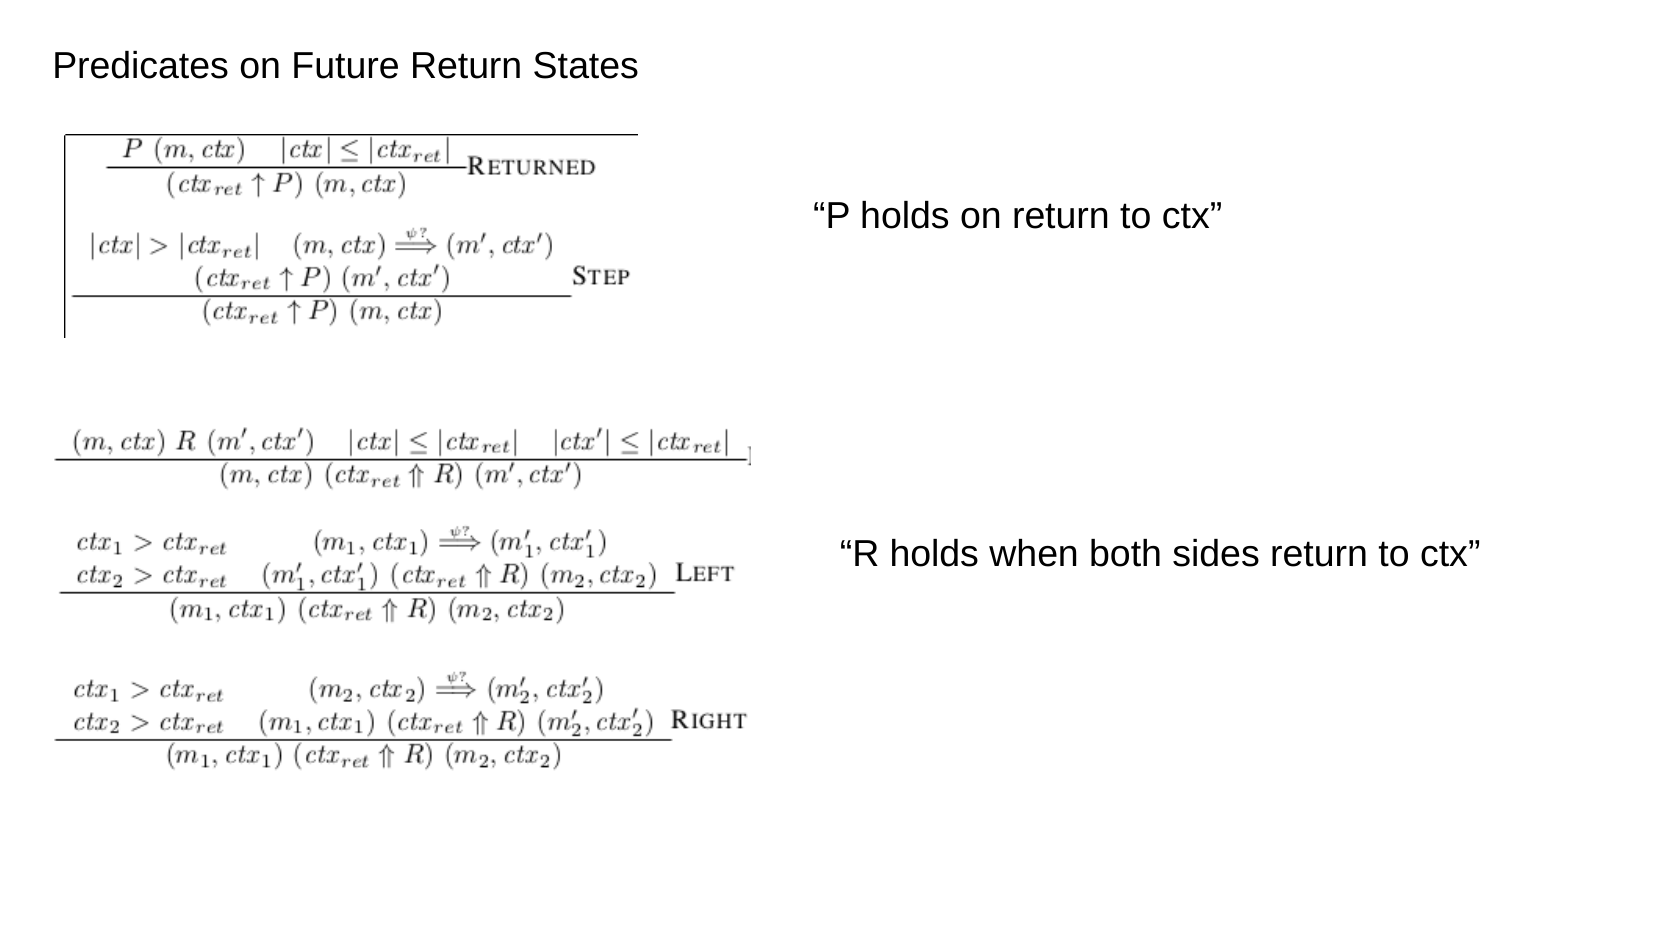

Predicates on Future Return States
“P holds on return to ctx”
“R holds when both sides return to ctx”